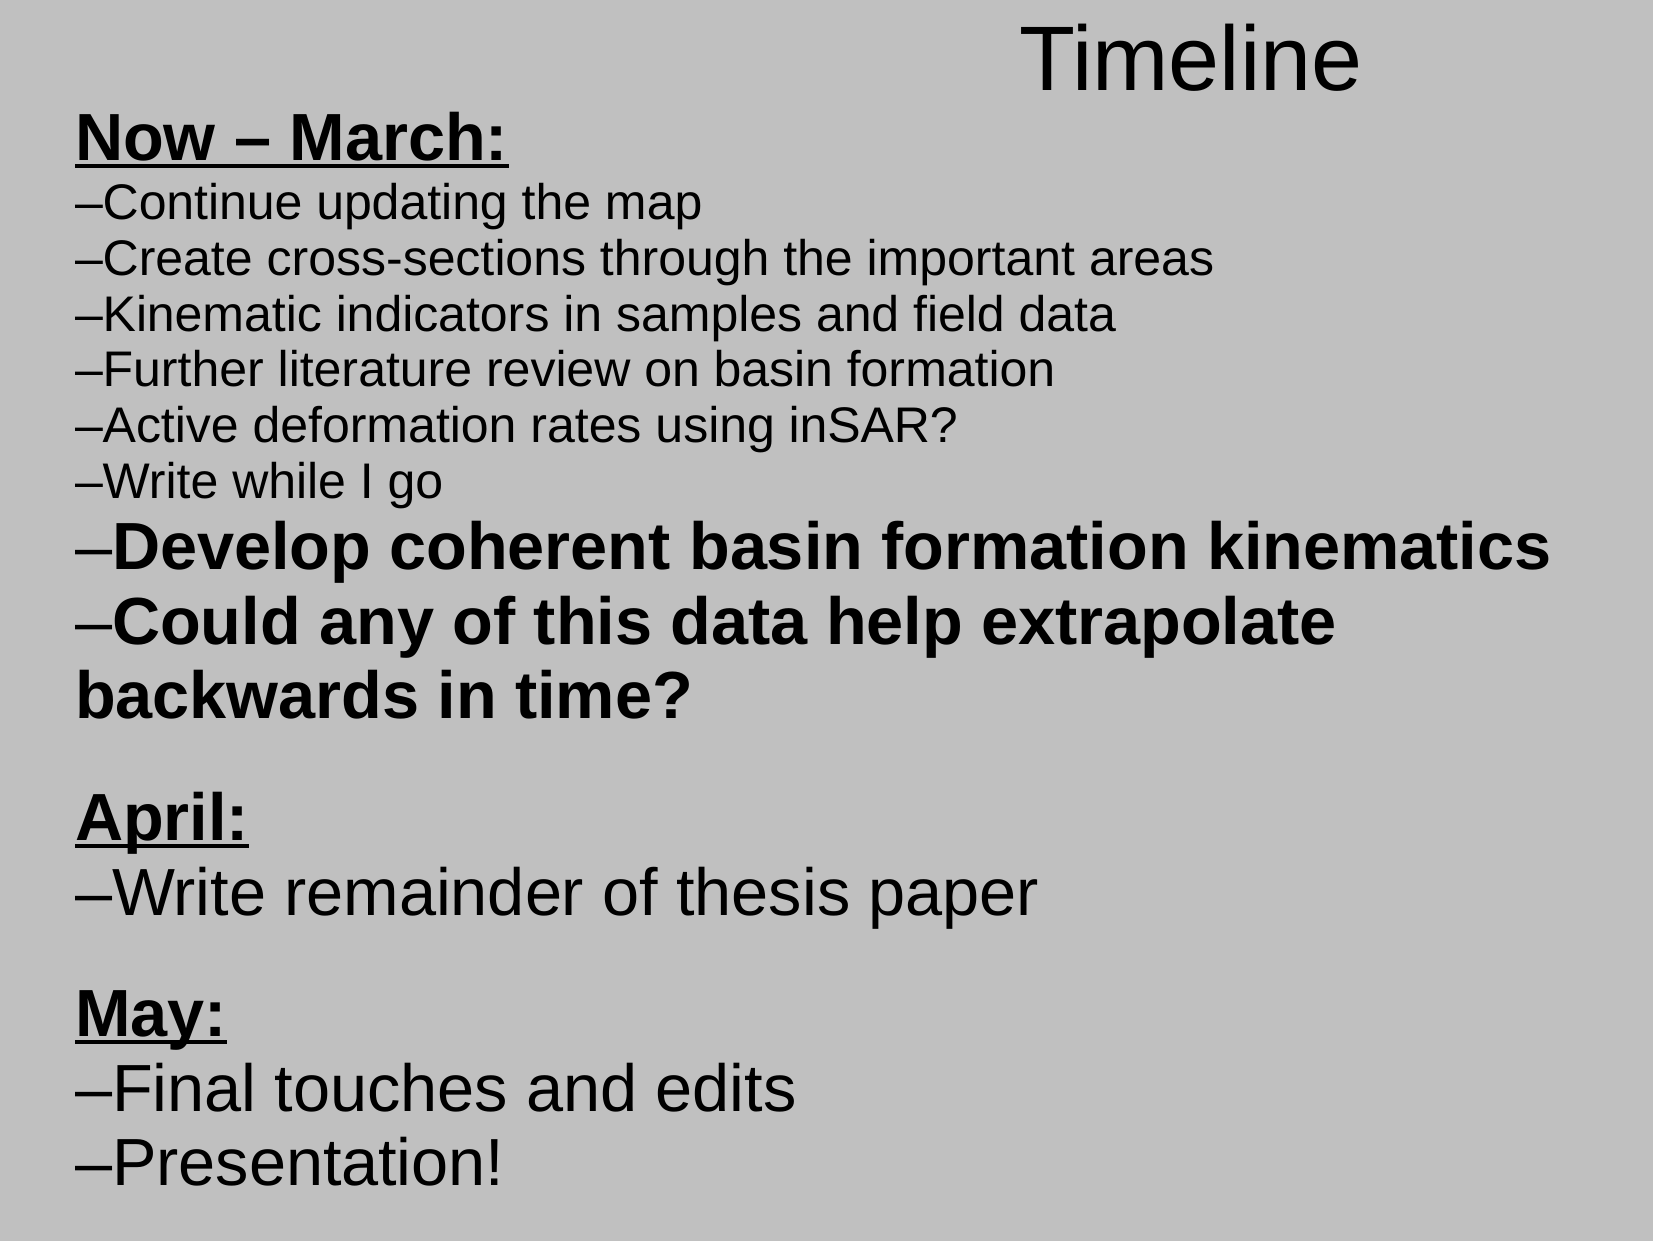

# Timeline
Now – March:
–Continue updating the map
–Create cross-sections through the important areas
–Kinematic indicators in samples and field data
–Further literature review on basin formation
–Active deformation rates using inSAR?
–Write while I go
–Develop coherent basin formation kinematics
–Could any of this data help extrapolate backwards in time?
April:
–Write remainder of thesis paper
May:
–Final touches and edits
–Presentation!